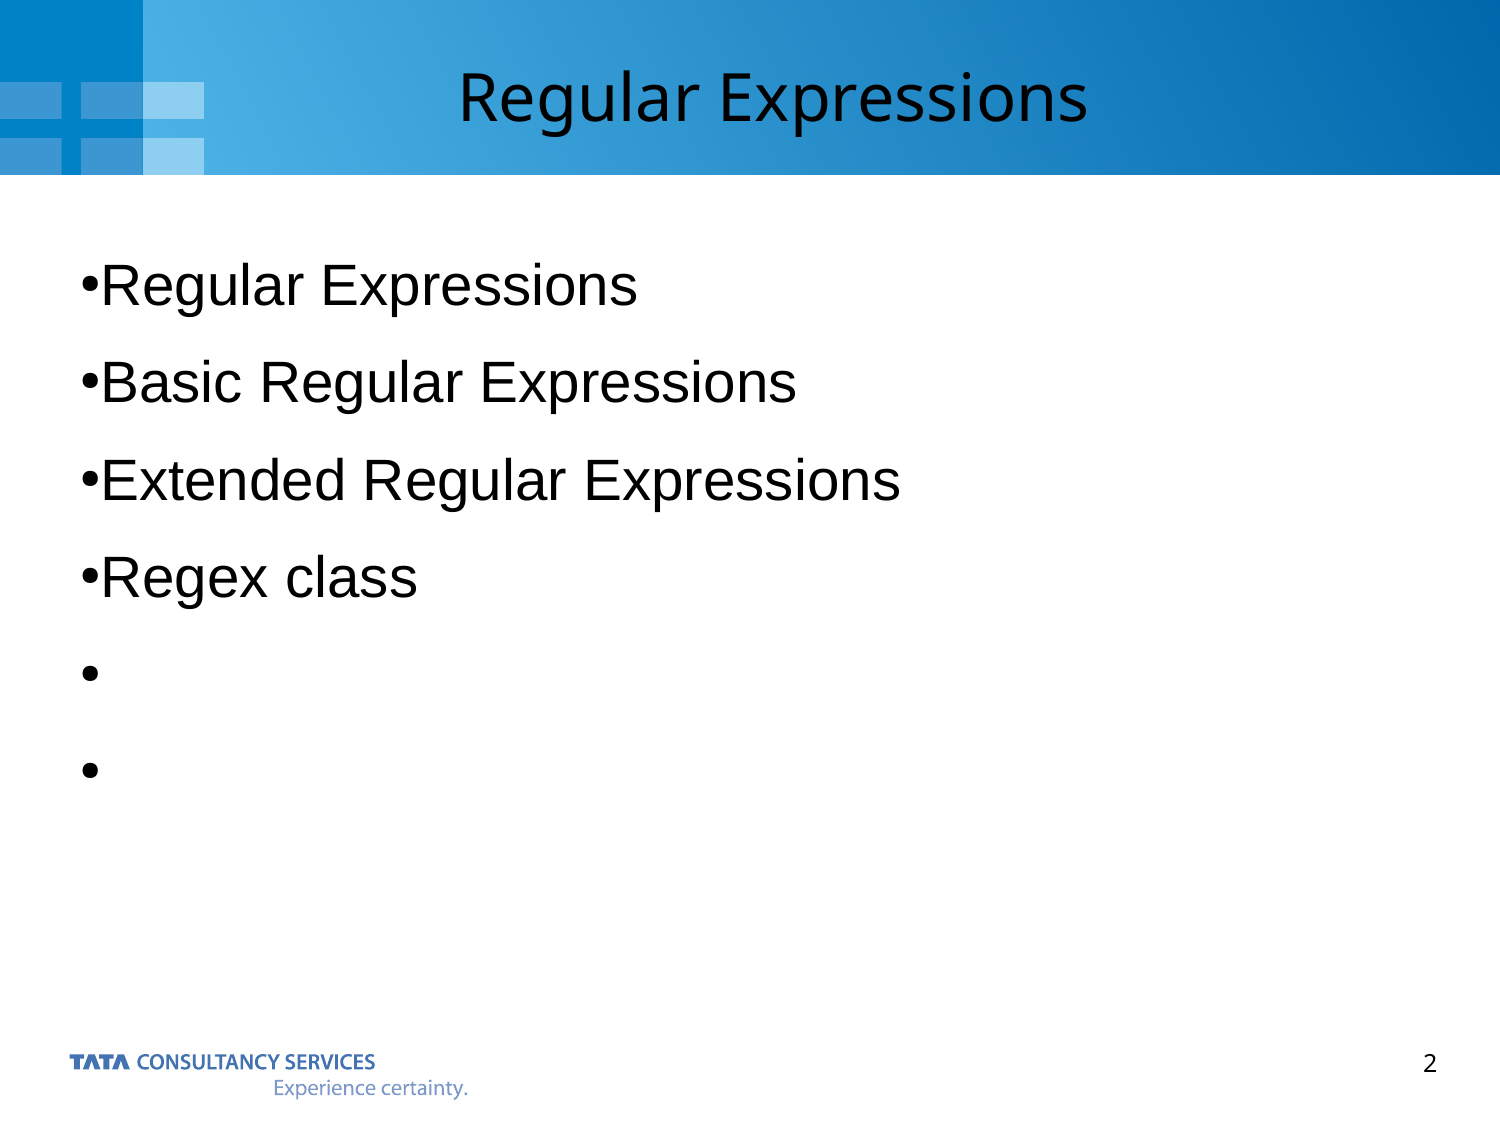

Regular Expressions
Regular Expressions
Basic Regular Expressions
Extended Regular Expressions
Regex class